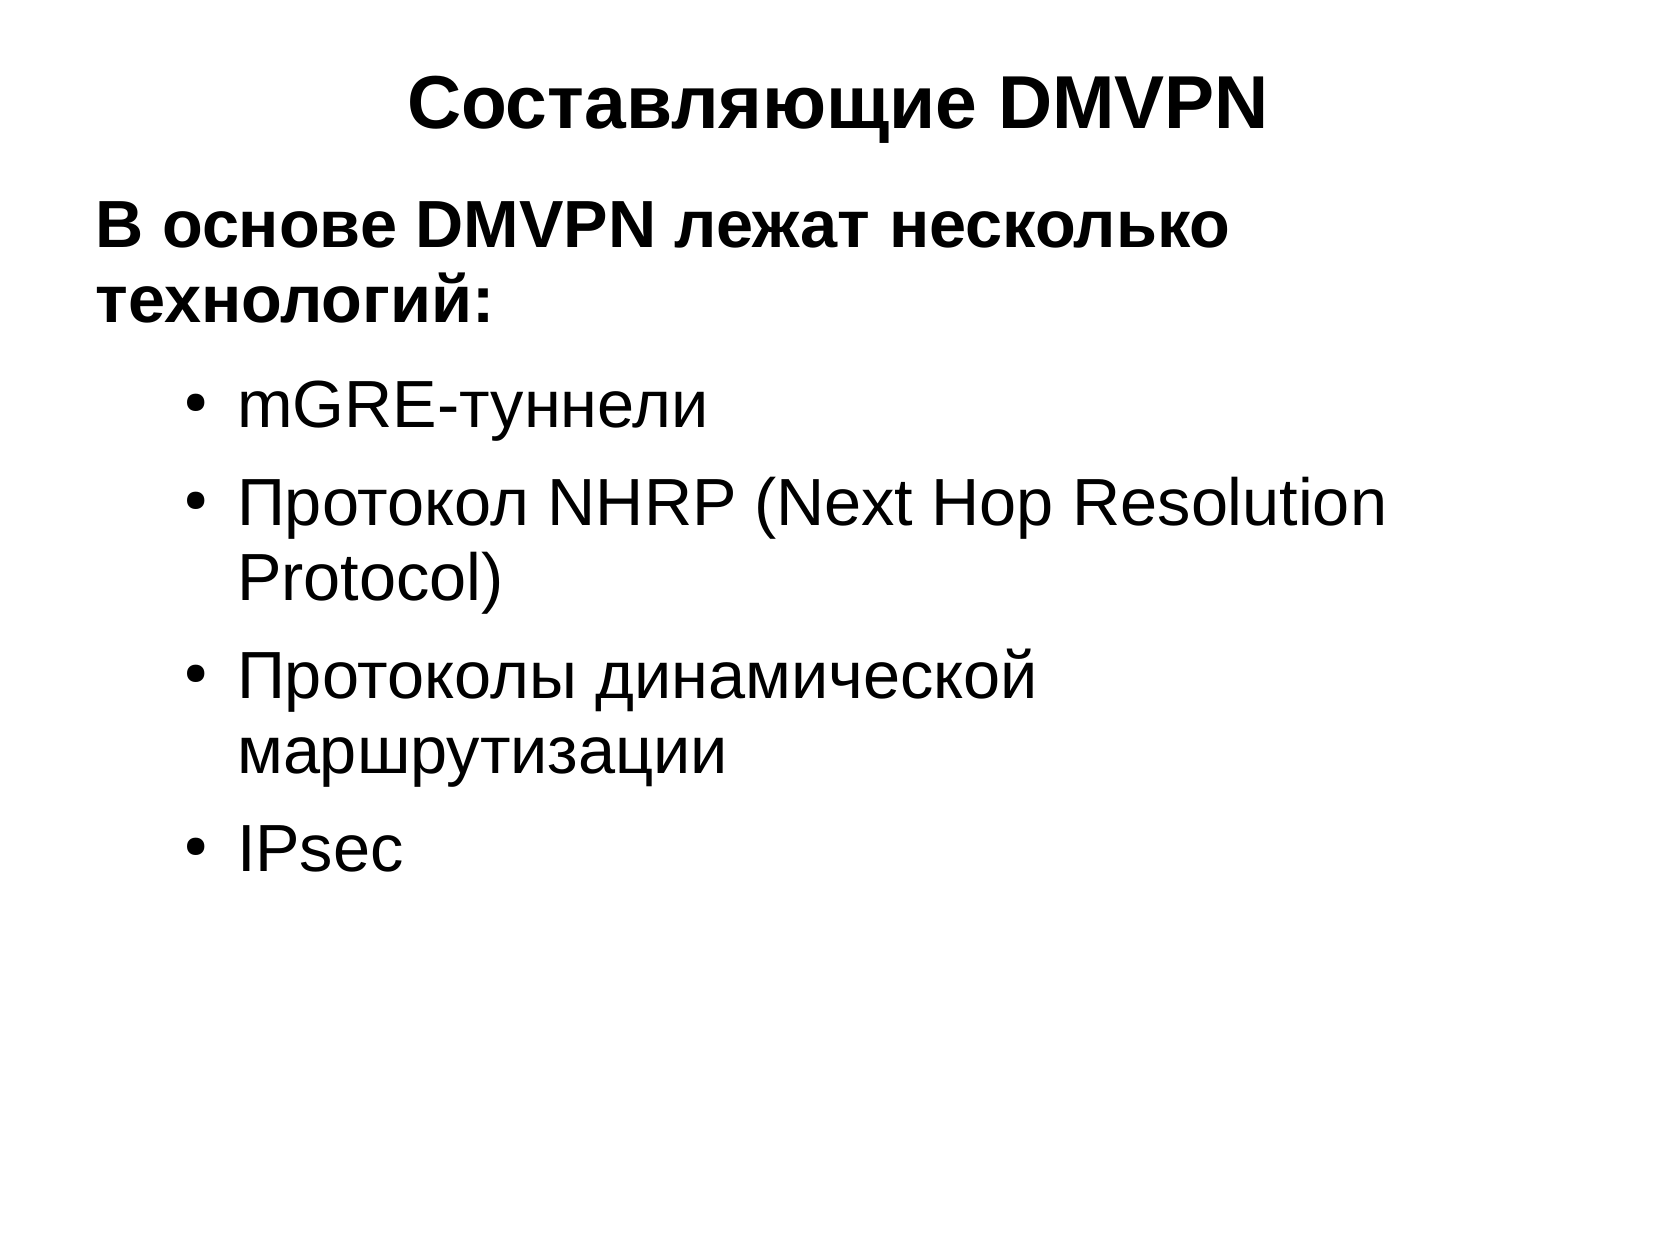

Составляющие DMVPN
# В основе DMVPN лежат несколько технологий:
mGRE-туннели
Протокол NHRP (Next Hop Resolution Protocol)
Протоколы динамической маршрутизации
IPsec